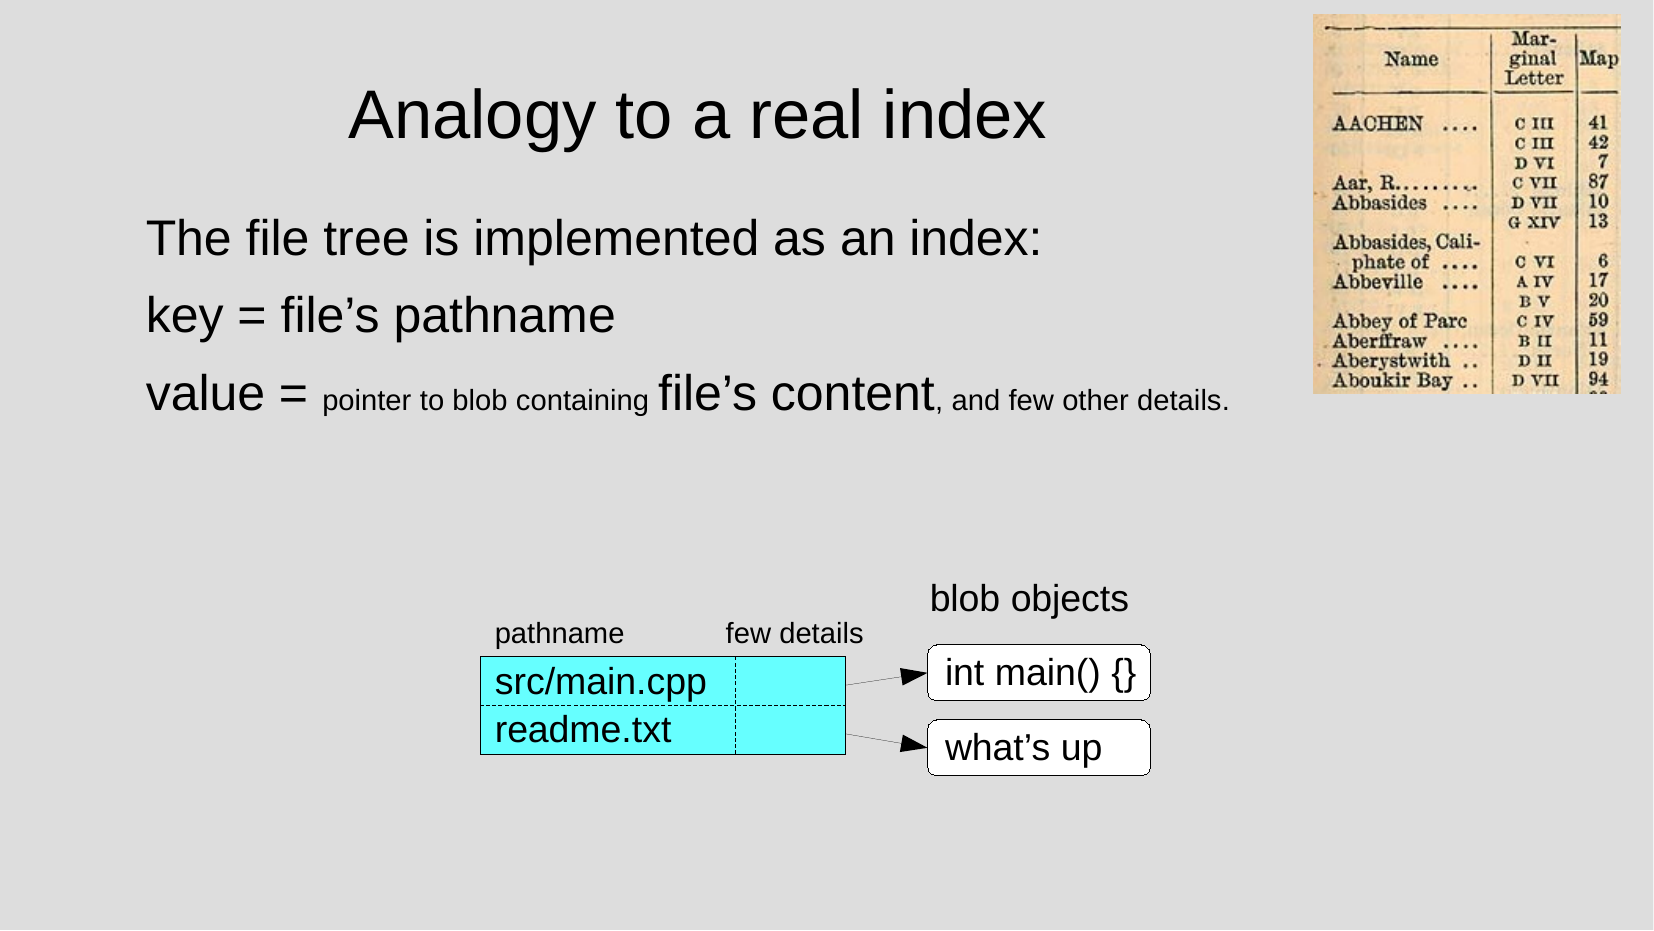

# Analogy to a real index
The file tree is implemented as an index:
key = file’s pathname
value = pointer to blob containing file’s content, and few other details.
blob objects
pathname
few details
int main() {}
src/main.cpp
readme.txt
what’s up